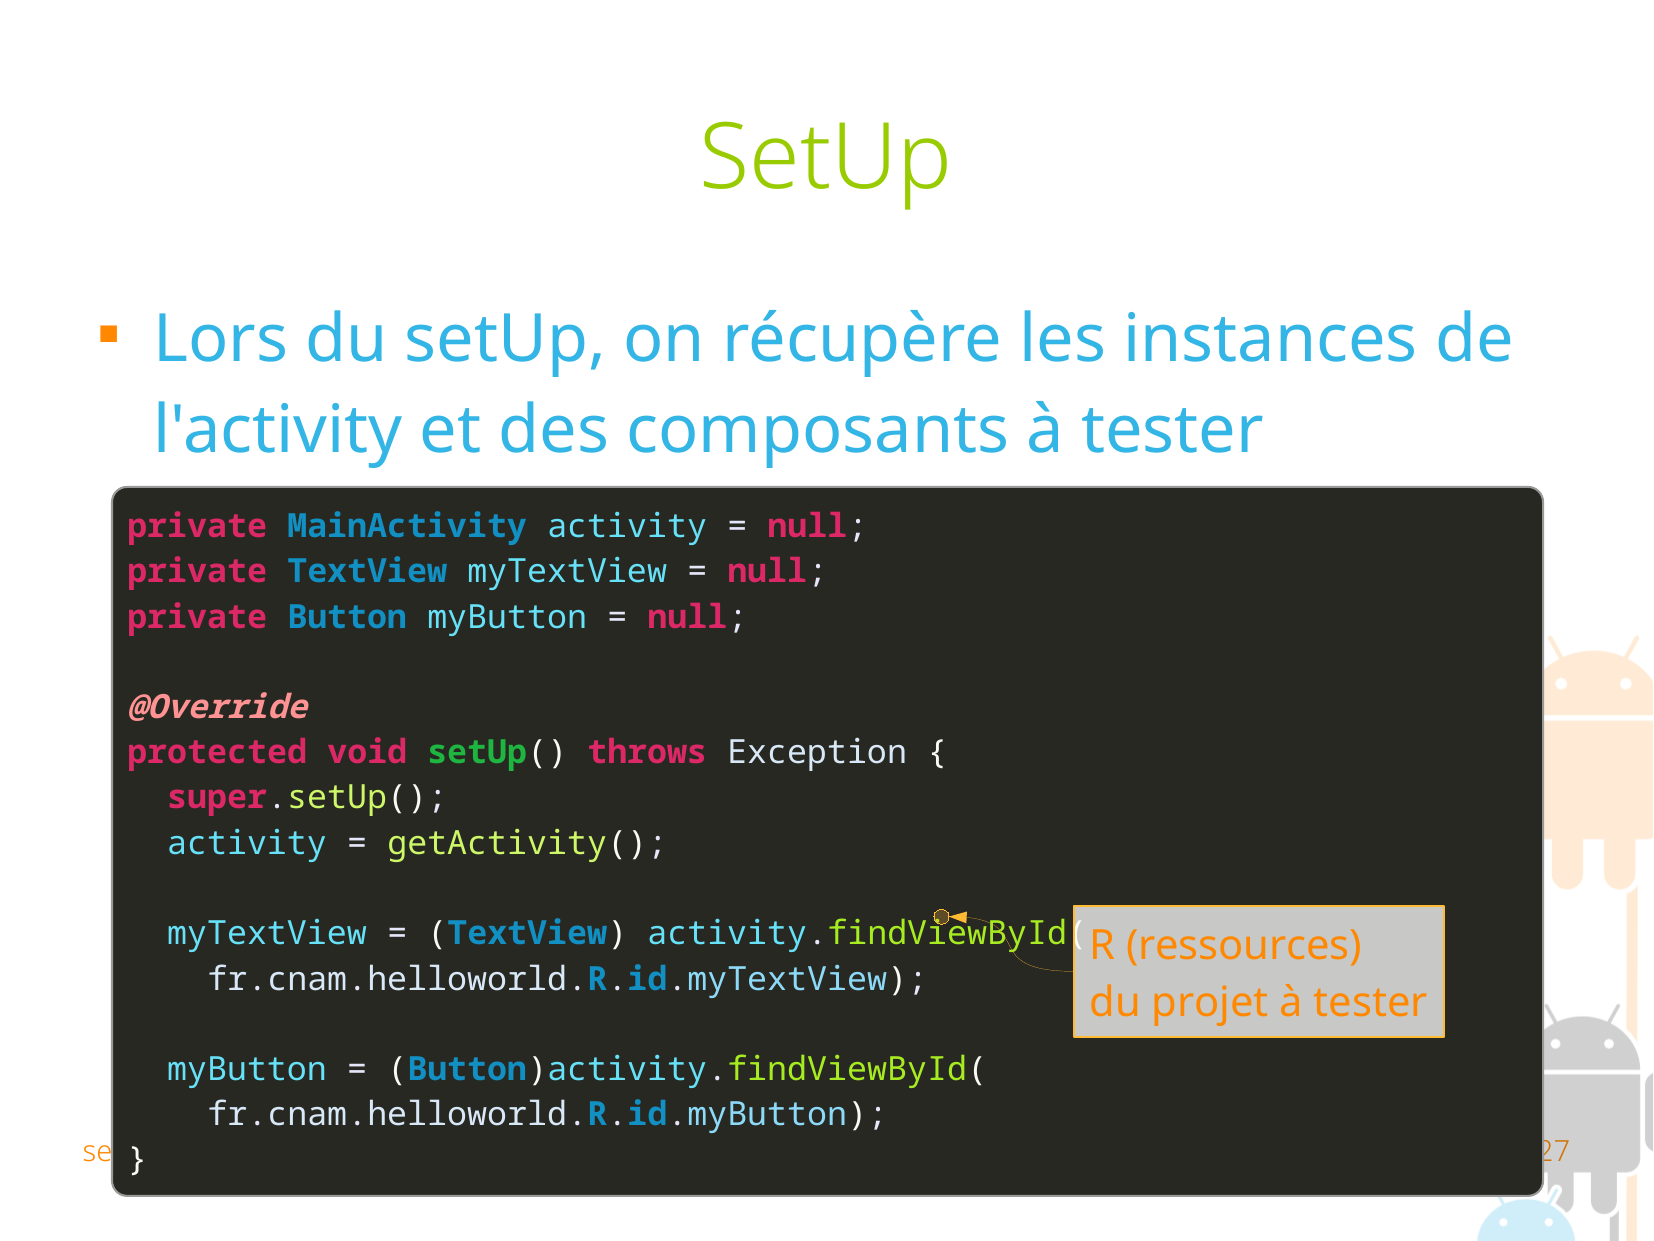

# SetUp
Lors du setUp, on récupère les instances de l'activity et des composants à tester
private MainActivity activity = null;
private TextView myTextView = null;
private Button myButton = null;
@Override
protected void setUp() throws Exception {
 super.setUp();
 activity = getActivity();
 myTextView = (TextView) activity.findViewById(
 fr.cnam.helloworld.R.id.myTextView);
 myButton = (Button)activity.findViewById(
 fr.cnam.helloworld.R.id.myButton);
}
R (ressources)
du projet à tester
session sept 2016
Yann Caron (c) 2014
27